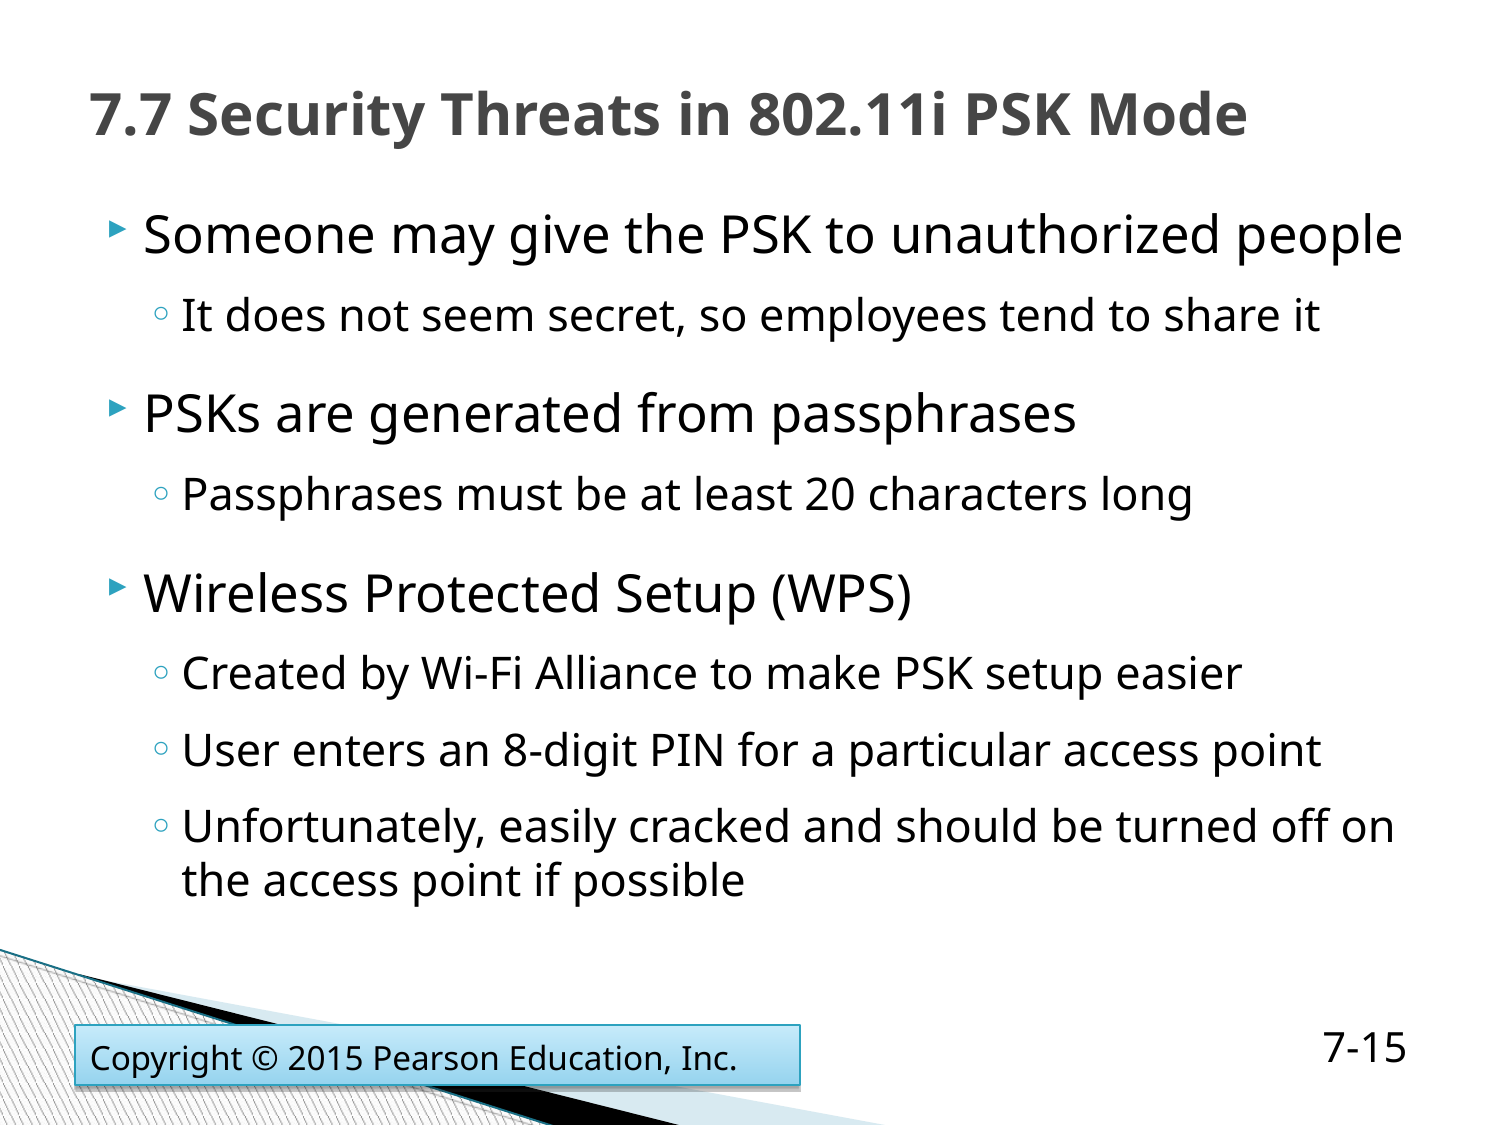

7.7 Security Threats in 802.11i PSK Mode
# Someone may give the PSK to unauthorized people
It does not seem secret, so employees tend to share it
PSKs are generated from passphrases
Passphrases must be at least 20 characters long
Wireless Protected Setup (WPS)
Created by Wi-Fi Alliance to make PSK setup easier
User enters an 8-digit PIN for a particular access point
Unfortunately, easily cracked and should be turned off on the access point if possible
Copyright © 2015 Pearson Education, Inc.